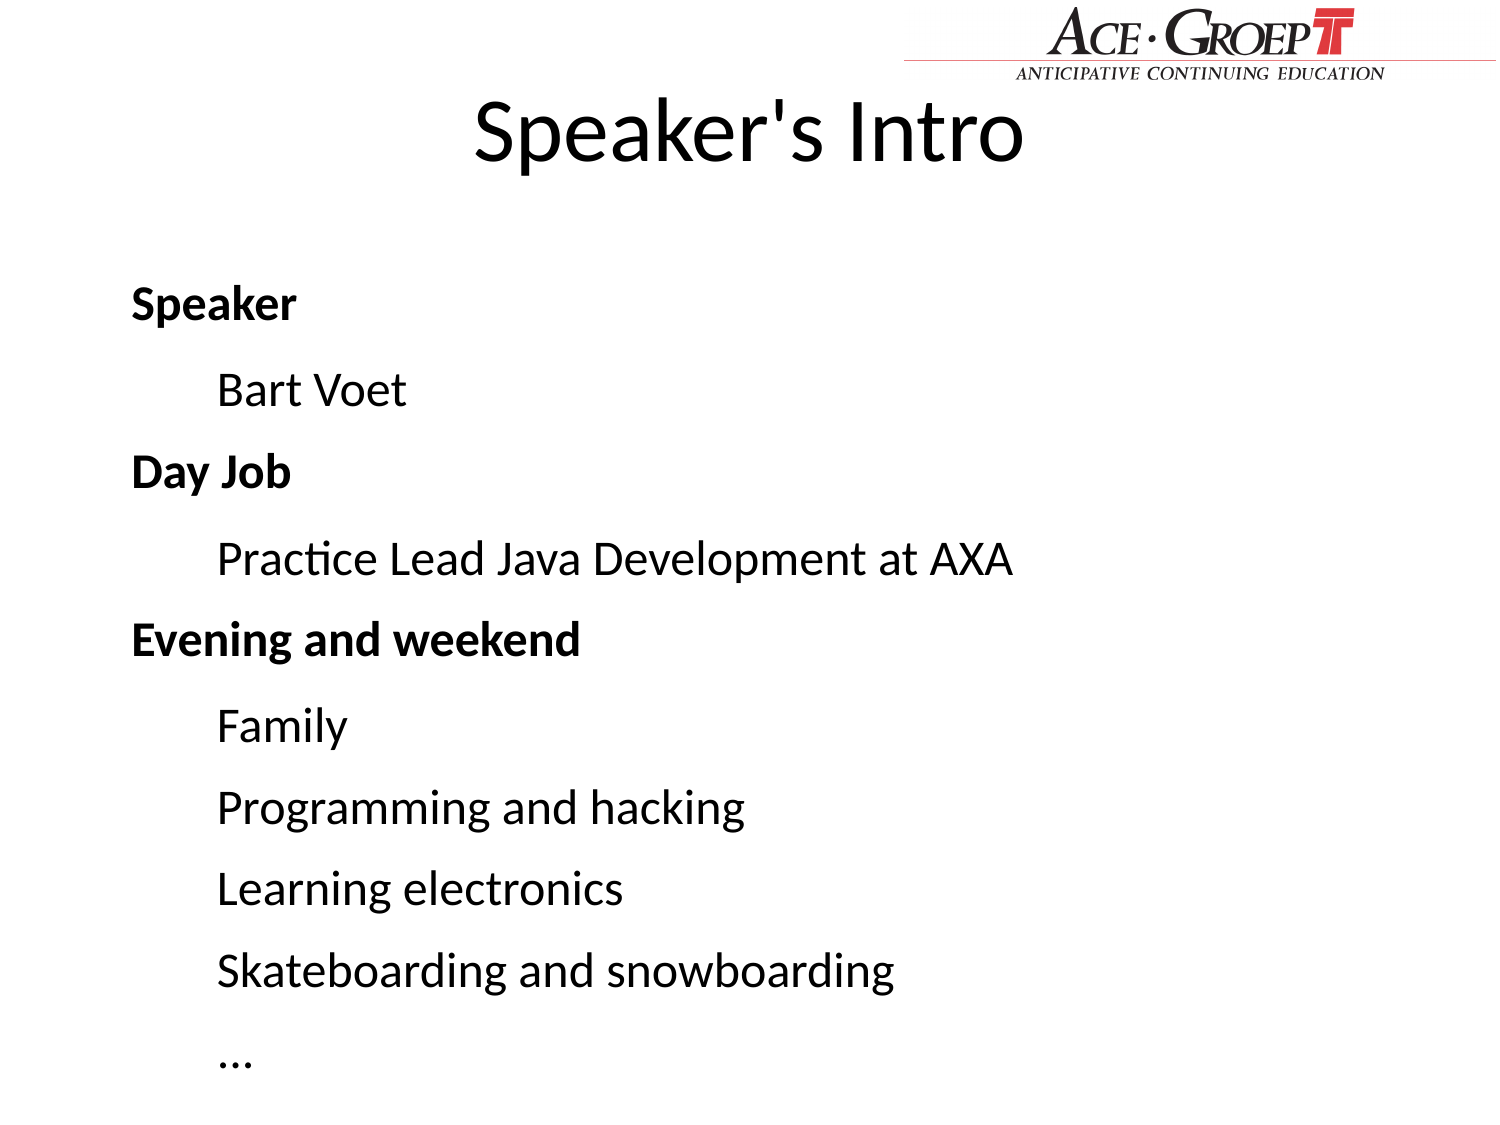

# Speaker's Intro
Speaker
Bart Voet
Day Job
Practice Lead Java Development at AXA
Evening and weekend
Family
Programming and hacking
Learning electronics
Skateboarding and snowboarding
...